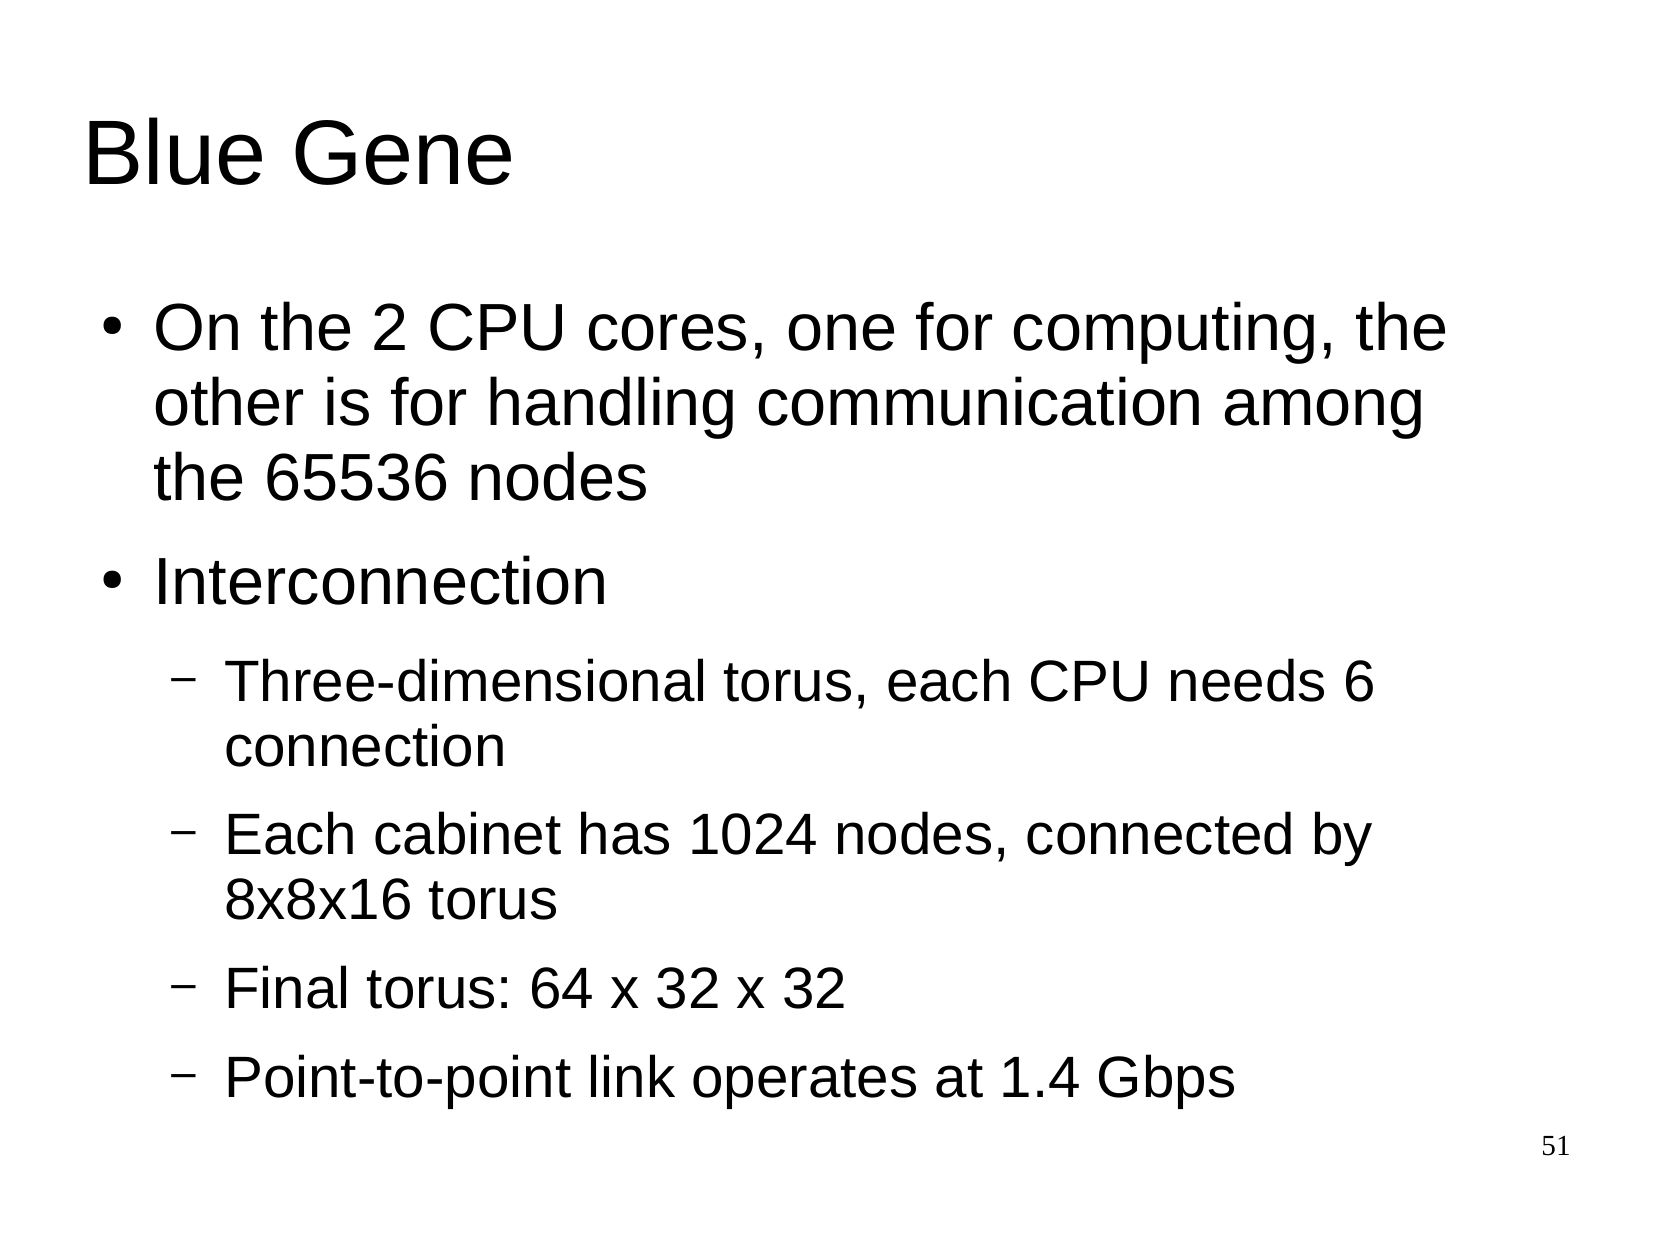

# Blue Gene
On the 2 CPU cores, one for computing, the other is for handling communication among the 65536 nodes
Interconnection
Three-dimensional torus, each CPU needs 6 connection
Each cabinet has 1024 nodes, connected by 8x8x16 torus
Final torus: 64 x 32 x 32
Point-to-point link operates at 1.4 Gbps
51